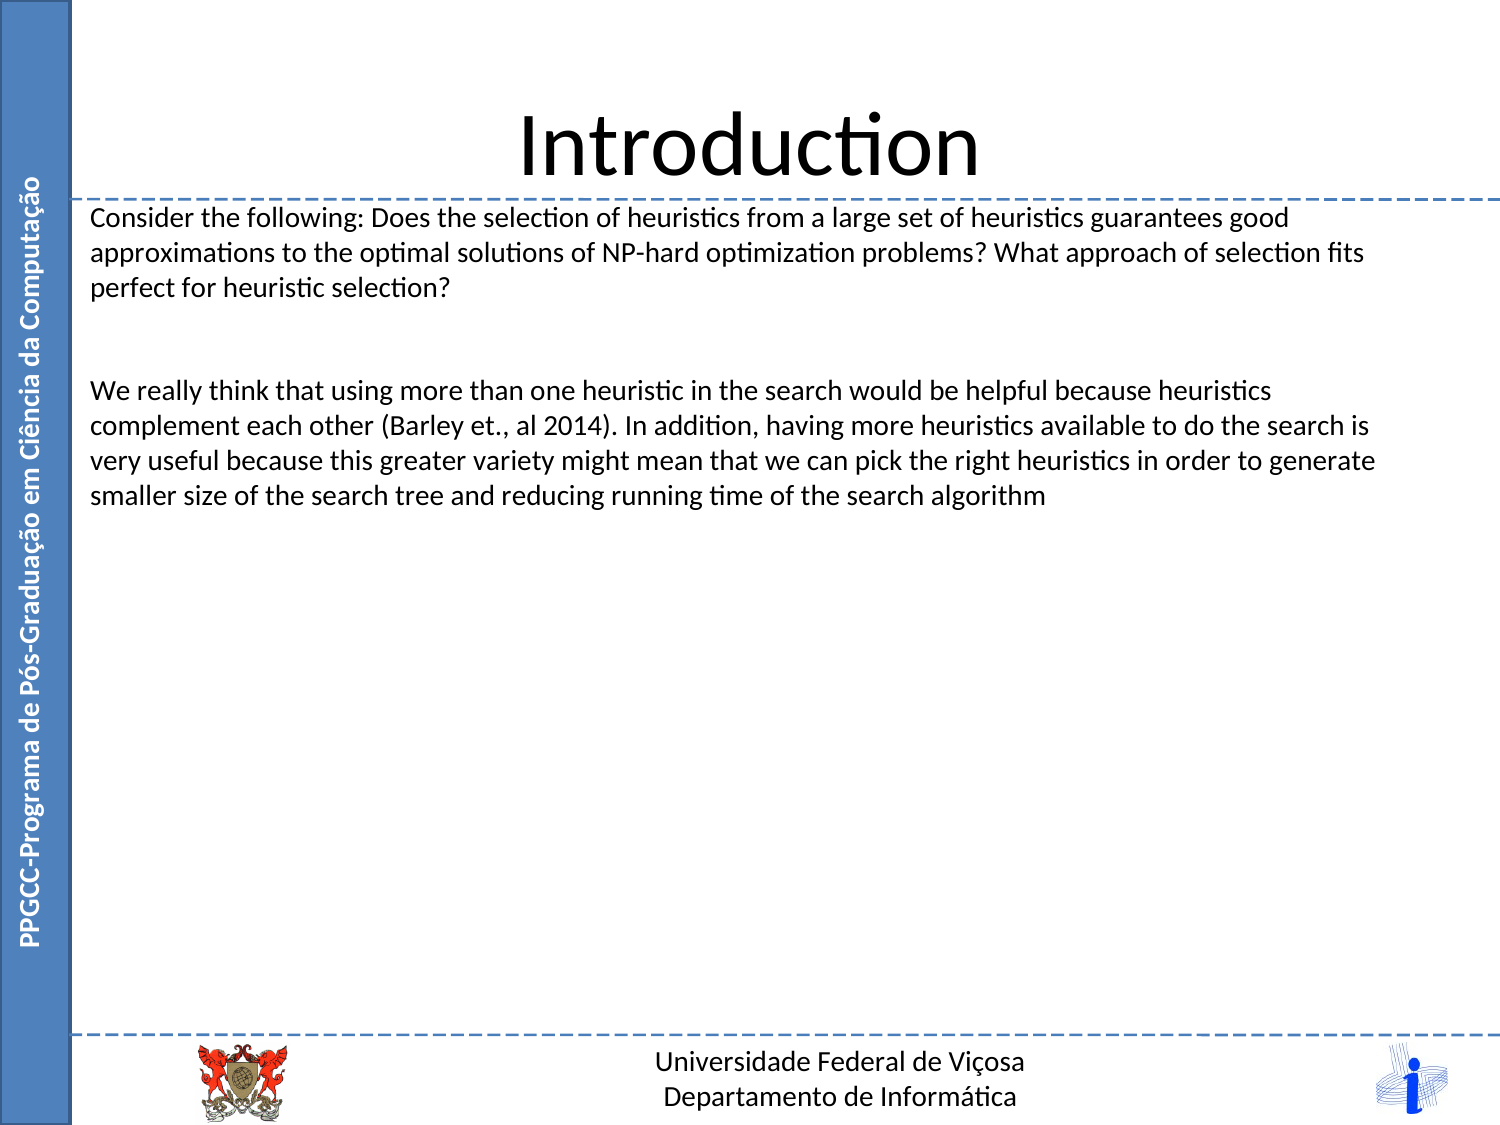

Introduction
Consider the following: Does the selection of heuristics from a large set of heuristics guarantees good approximations to the optimal solutions of NP-hard optimization problems? What approach of selection fits perfect for heuristic selection?
We really think that using more than one heuristic in the search would be helpful because heuristics complement each other (Barley et., al 2014). In addition, having more heuristics available to do the search is very useful because this greater variety might mean that we can pick the right heuristics in order to generate smaller size of the search tree and reducing running time of the search algorithm
PPGCC-Programa de Pós-Graduação em Ciência da Computação
Universidade Federal de Viçosa
Departamento de Informática